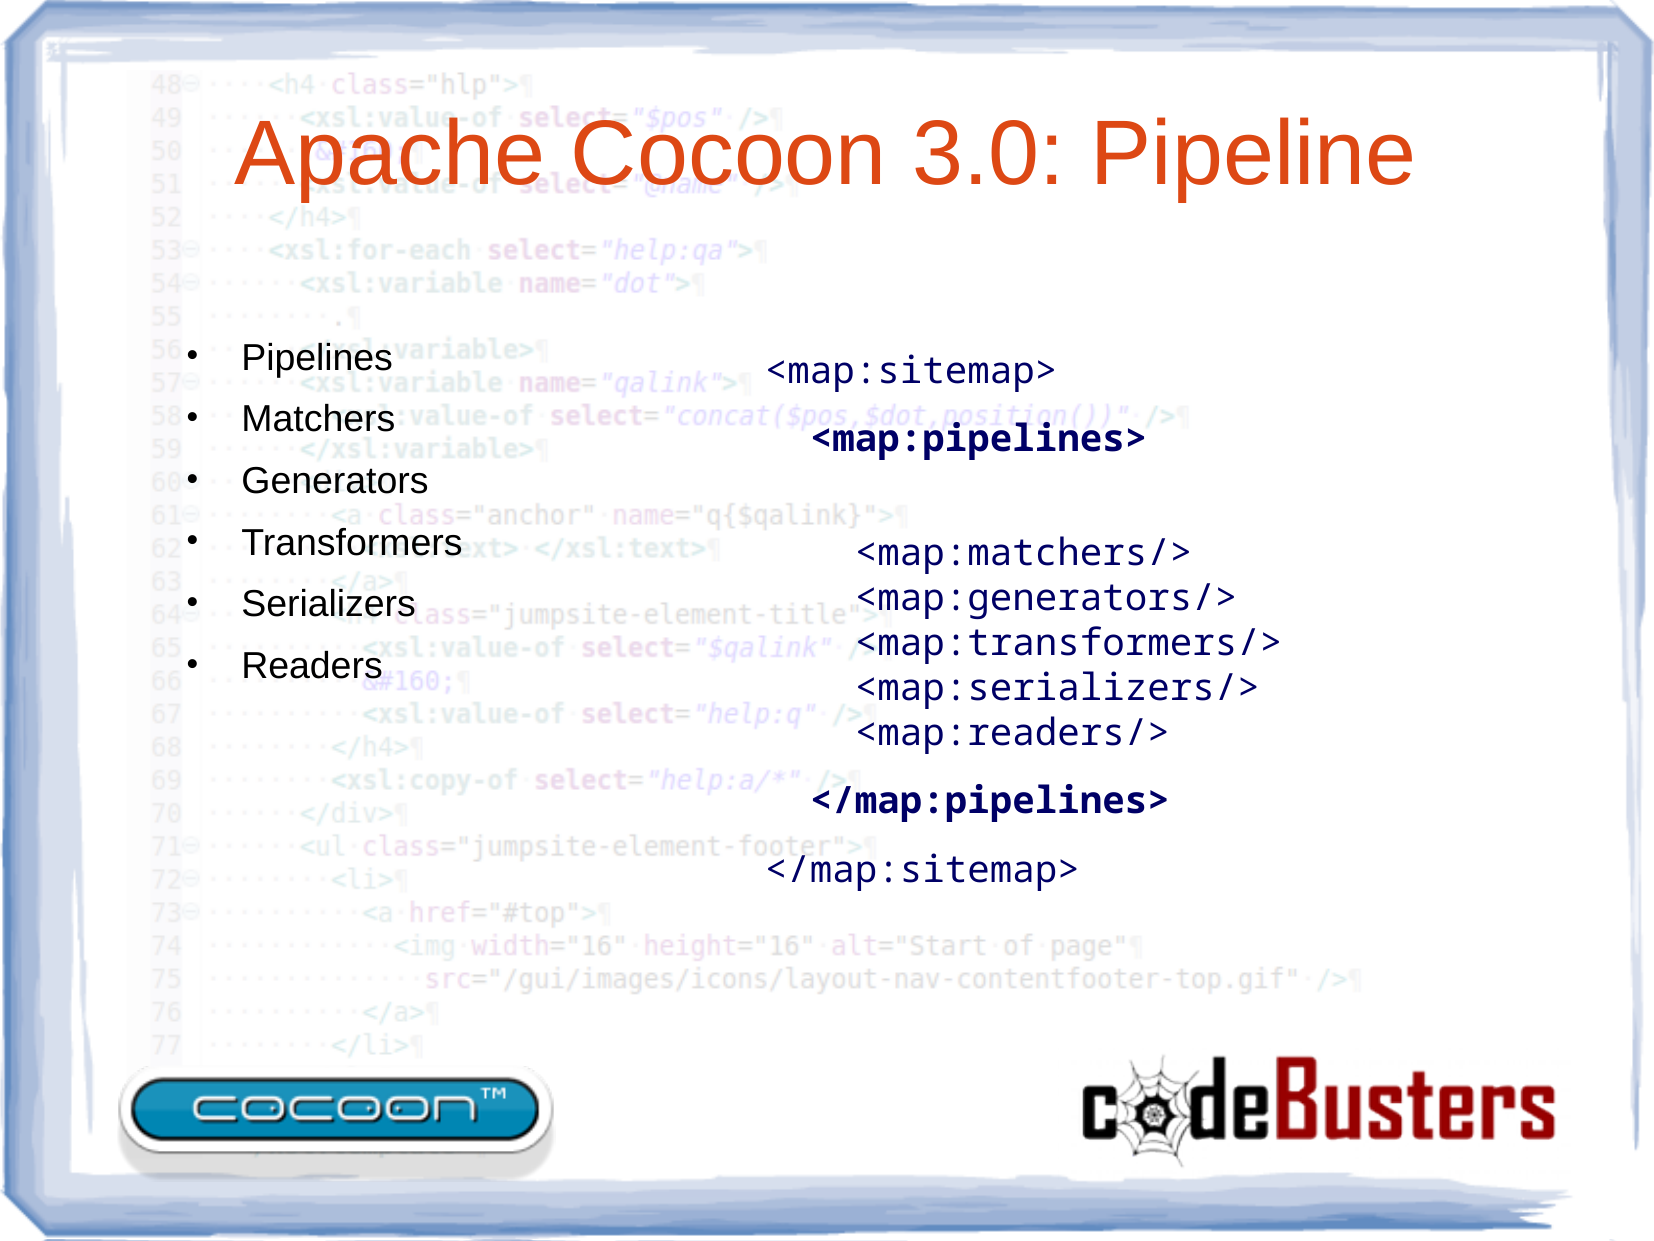

# Apache Cocoon 3.0: Pipeline
Pipelines
Matchers
Generators
Transformers
Serializers
Readers
<map:sitemap>
 <map:pipelines>
 <map:matchers/>
 <map:generators/>
 <map:transformers/>
 <map:serializers/>
 <map:readers/>
 </map:pipelines>
</map:sitemap>